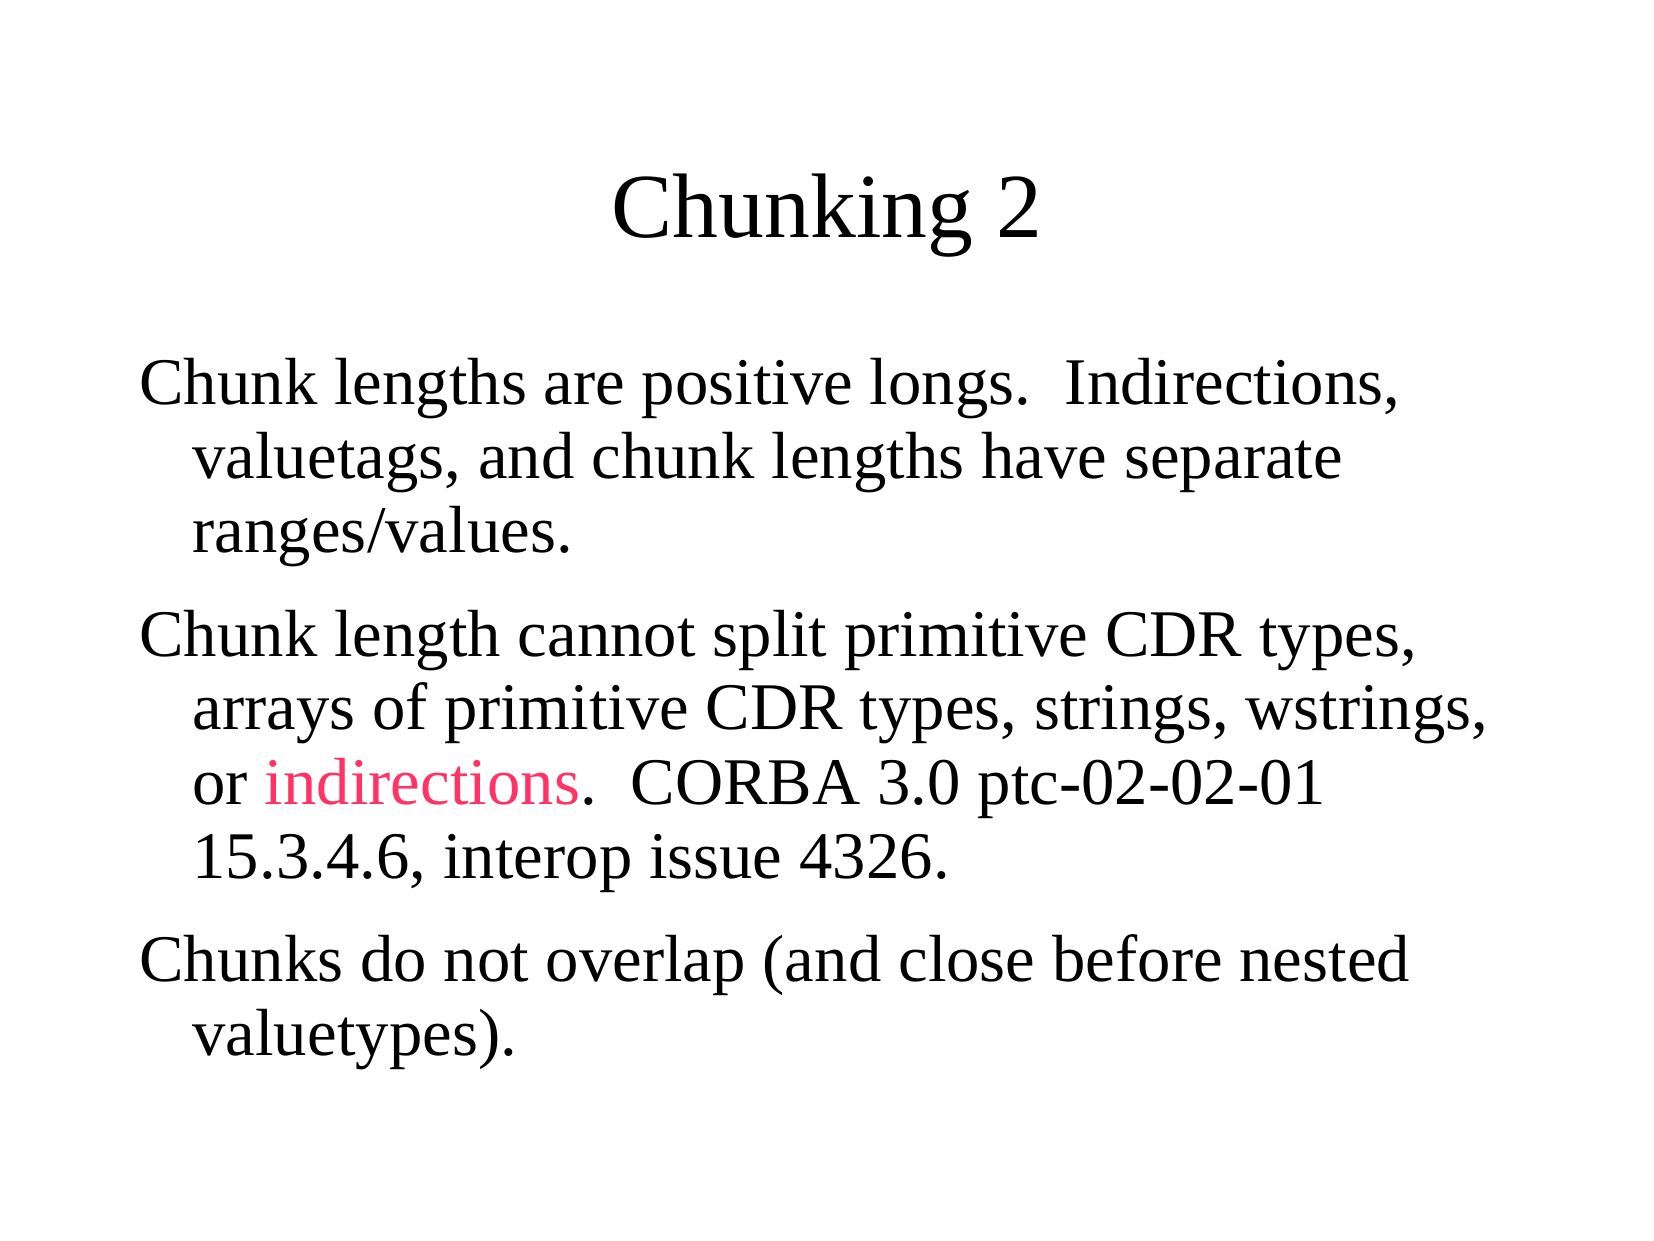

# Chunking 2
Chunk lengths are positive longs. Indirections, valuetags, and chunk lengths have separate ranges/values.
Chunk length cannot split primitive CDR types, arrays of primitive CDR types, strings, wstrings, or indirections. CORBA 3.0 ptc-02-02-01 15.3.4.6, interop issue 4326.
Chunks do not overlap (and close before nested valuetypes).